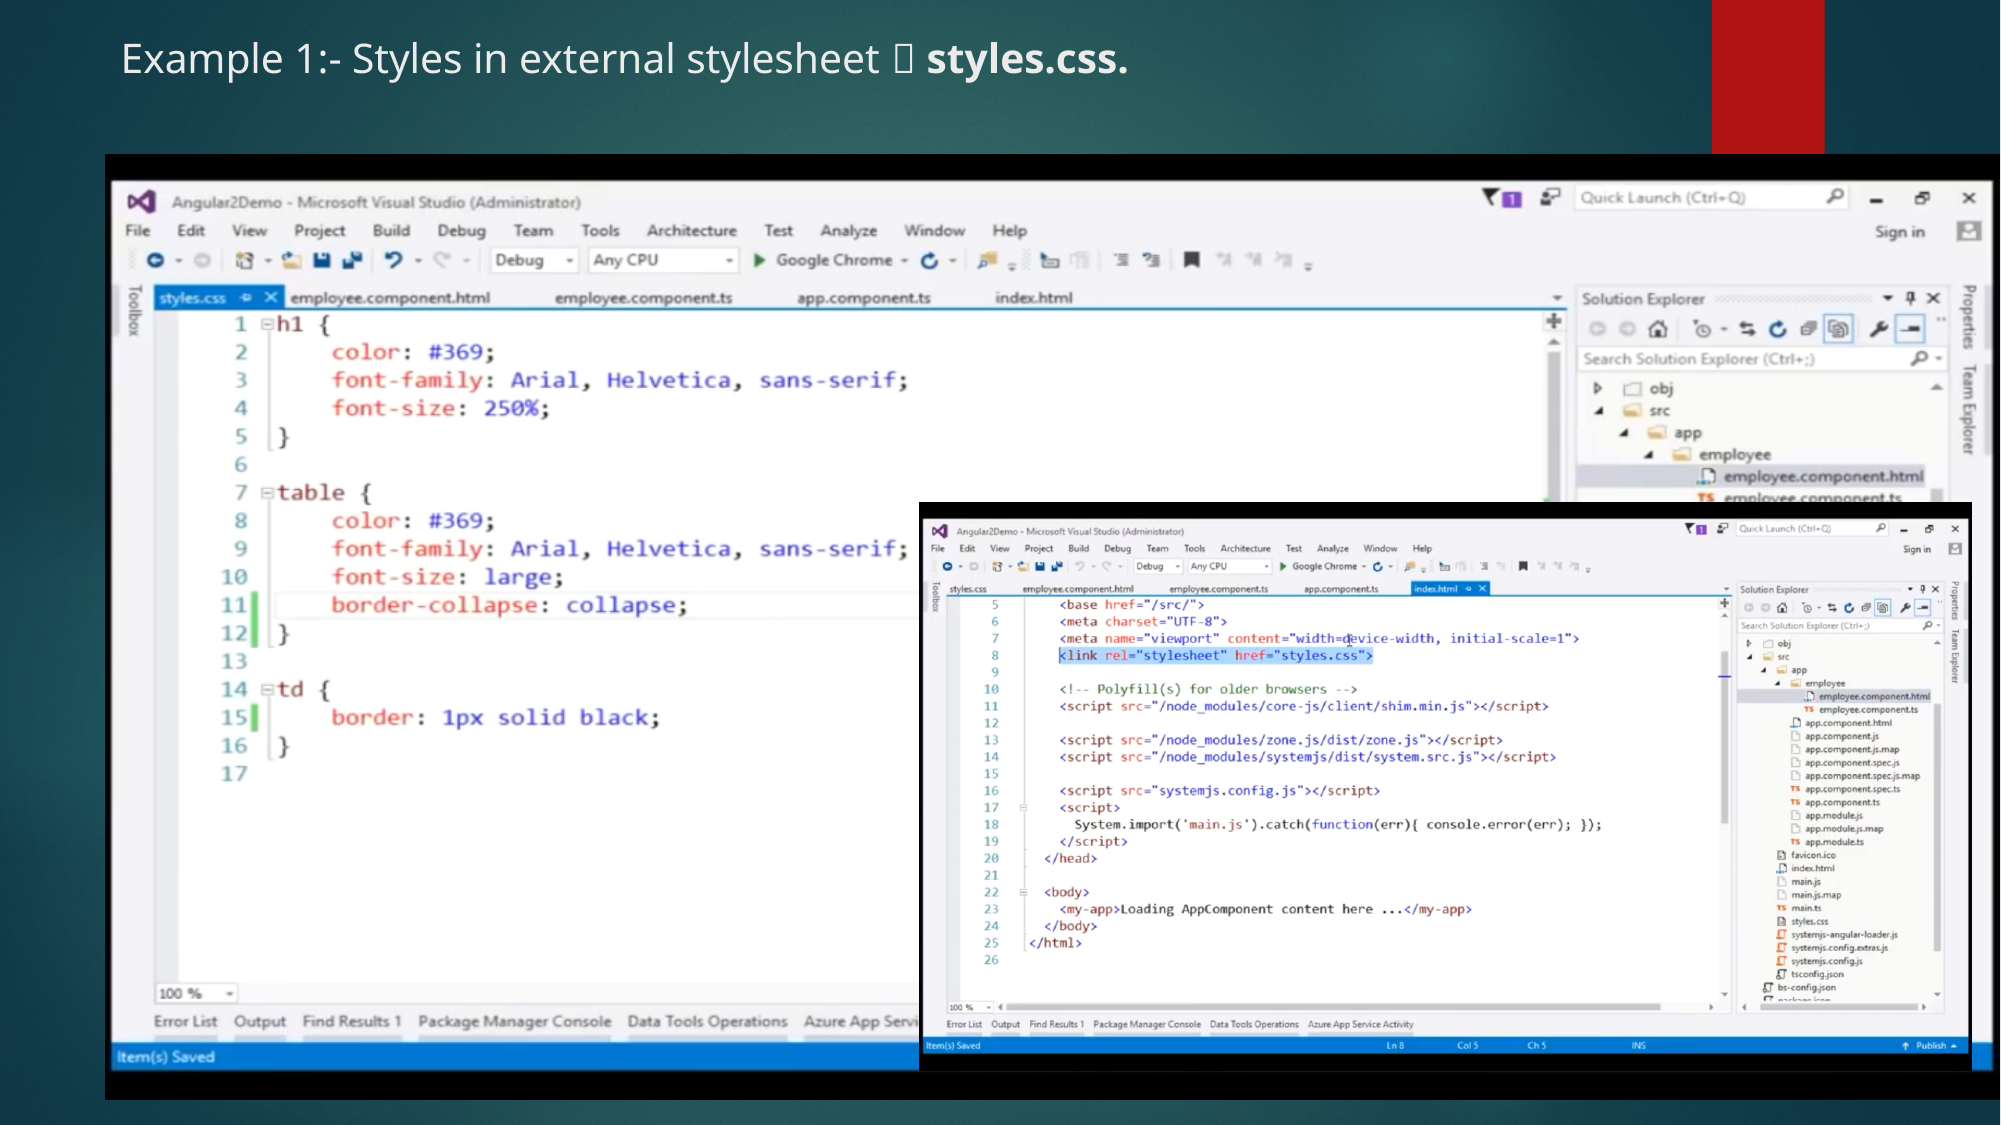

Example 1:- Styles in external stylesheet  styles.css.